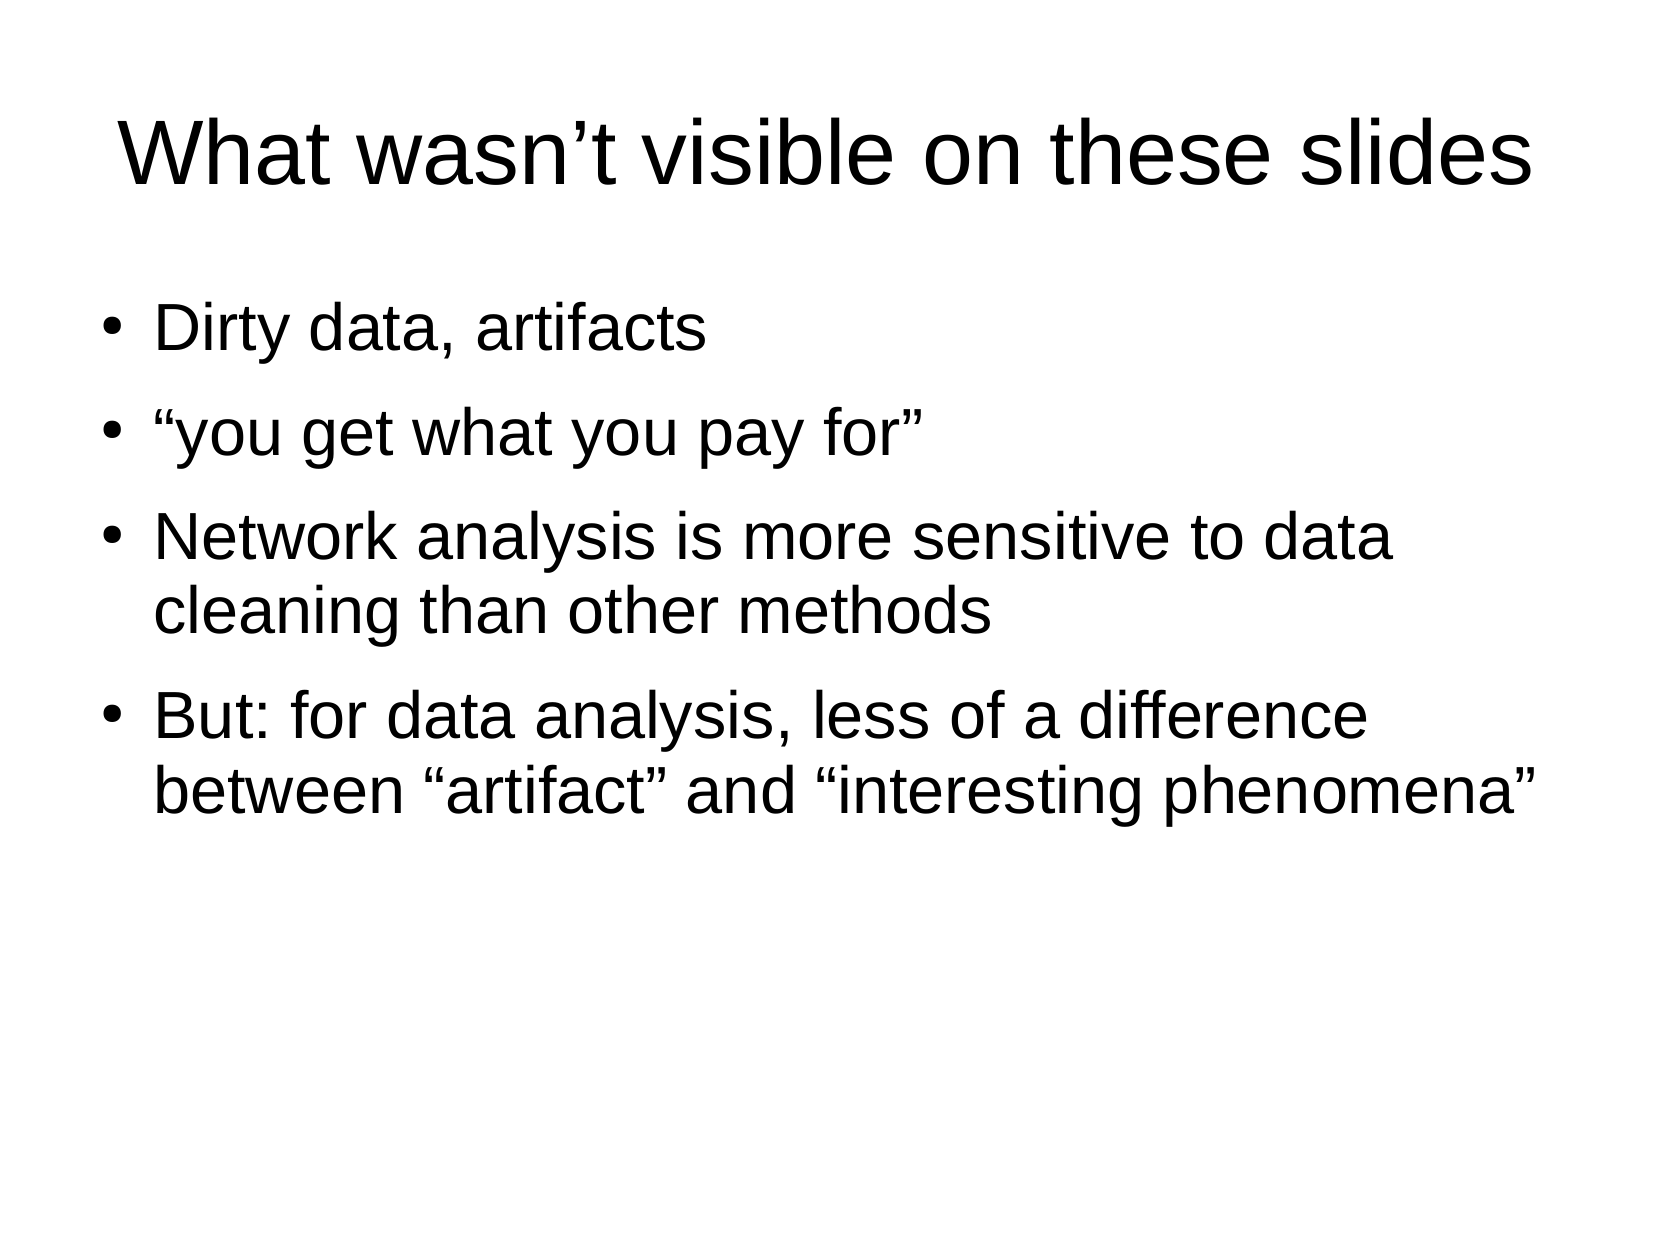

# What wasn’t visible on these slides
Dirty data, artifacts
“you get what you pay for”
Network analysis is more sensitive to data cleaning than other methods
But: for data analysis, less of a difference between “artifact” and “interesting phenomena”